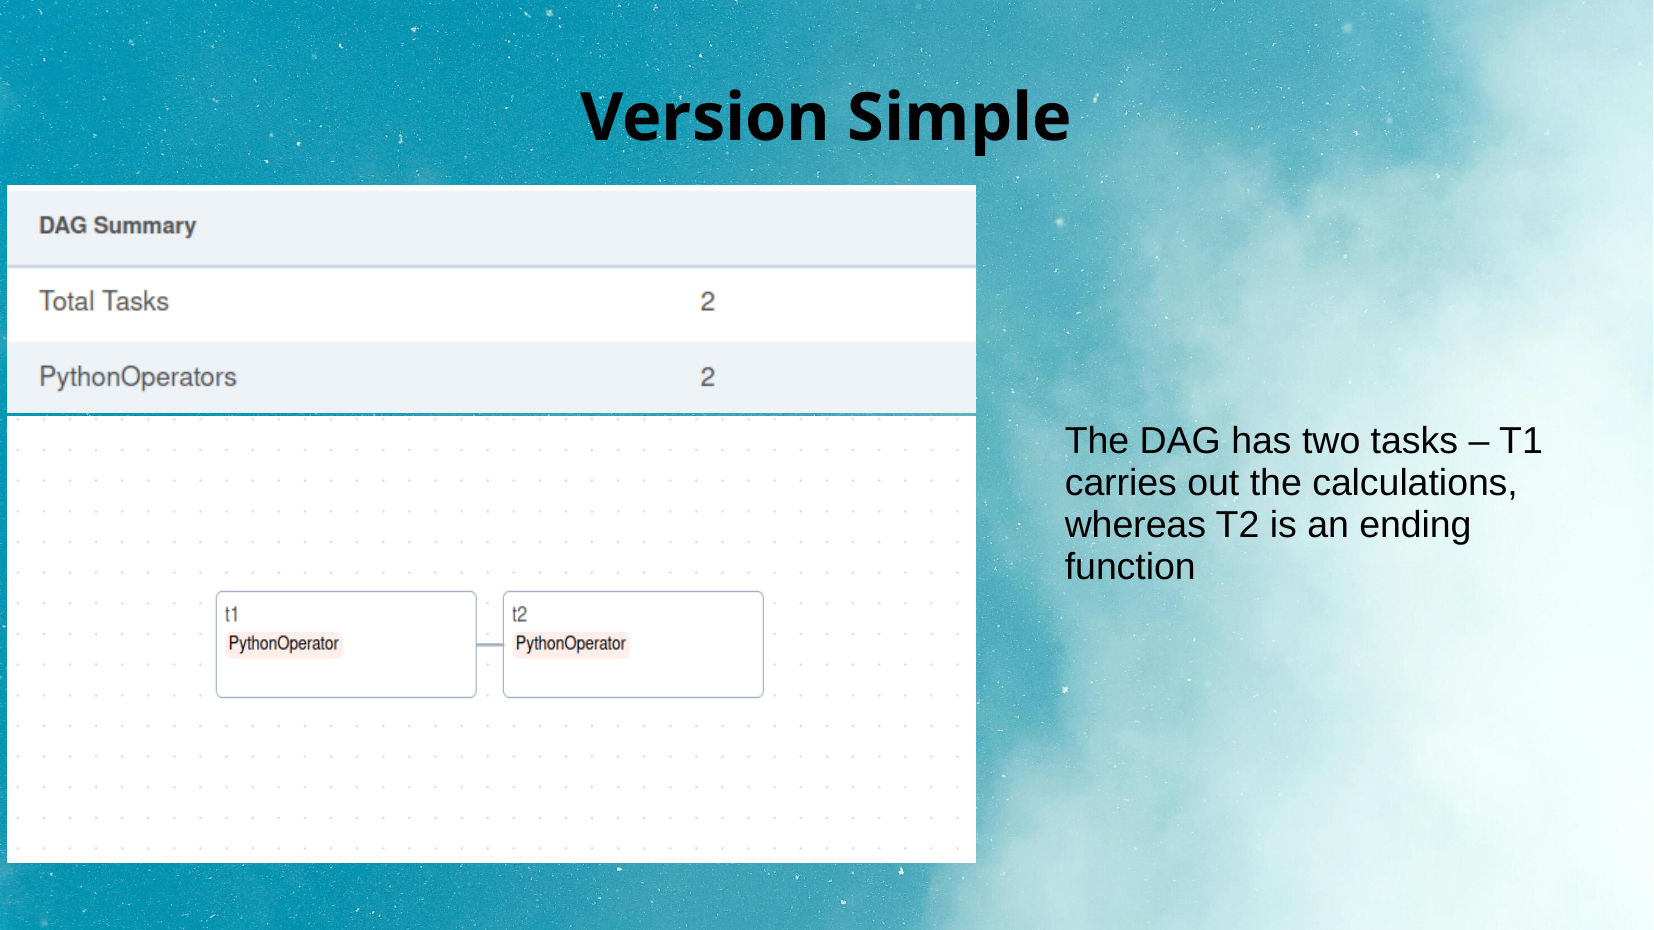

# Version Simple
The DAG has two tasks – T1 carries out the calculations, whereas T2 is an ending function